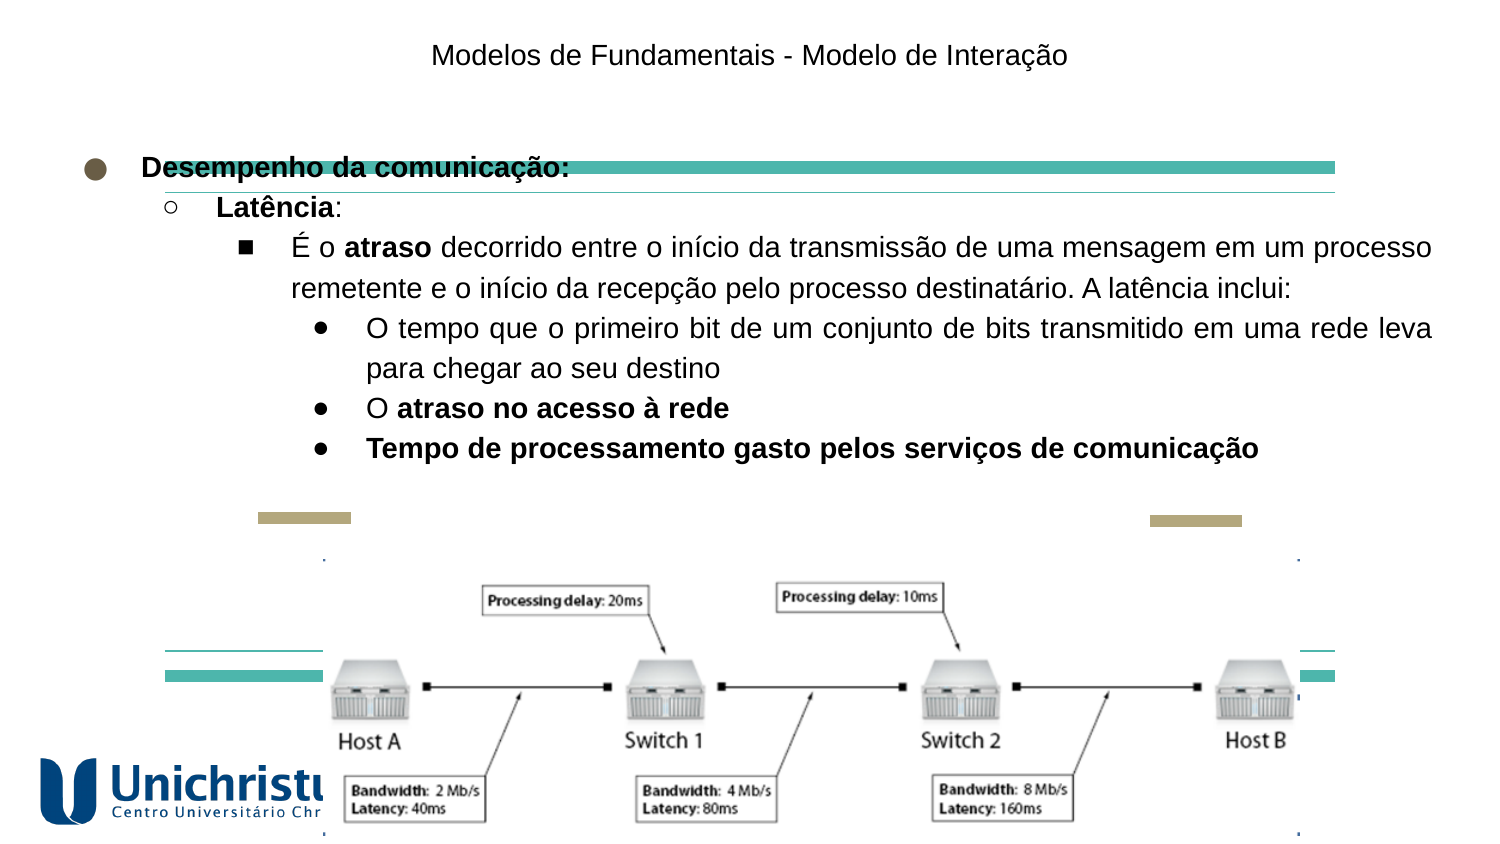

# Modelos de Fundamentais - Modelo de Interação
Desempenho da comunicação:
Latência:
É o atraso decorrido entre o início da transmissão de uma mensagem em um processo remetente e o início da recepção pelo processo destinatário. A latência inclui:
O tempo que o primeiro bit de um conjunto de bits transmitido em uma rede leva para chegar ao seu destino
O atraso no acesso à rede
Tempo de processamento gasto pelos serviços de comunicação